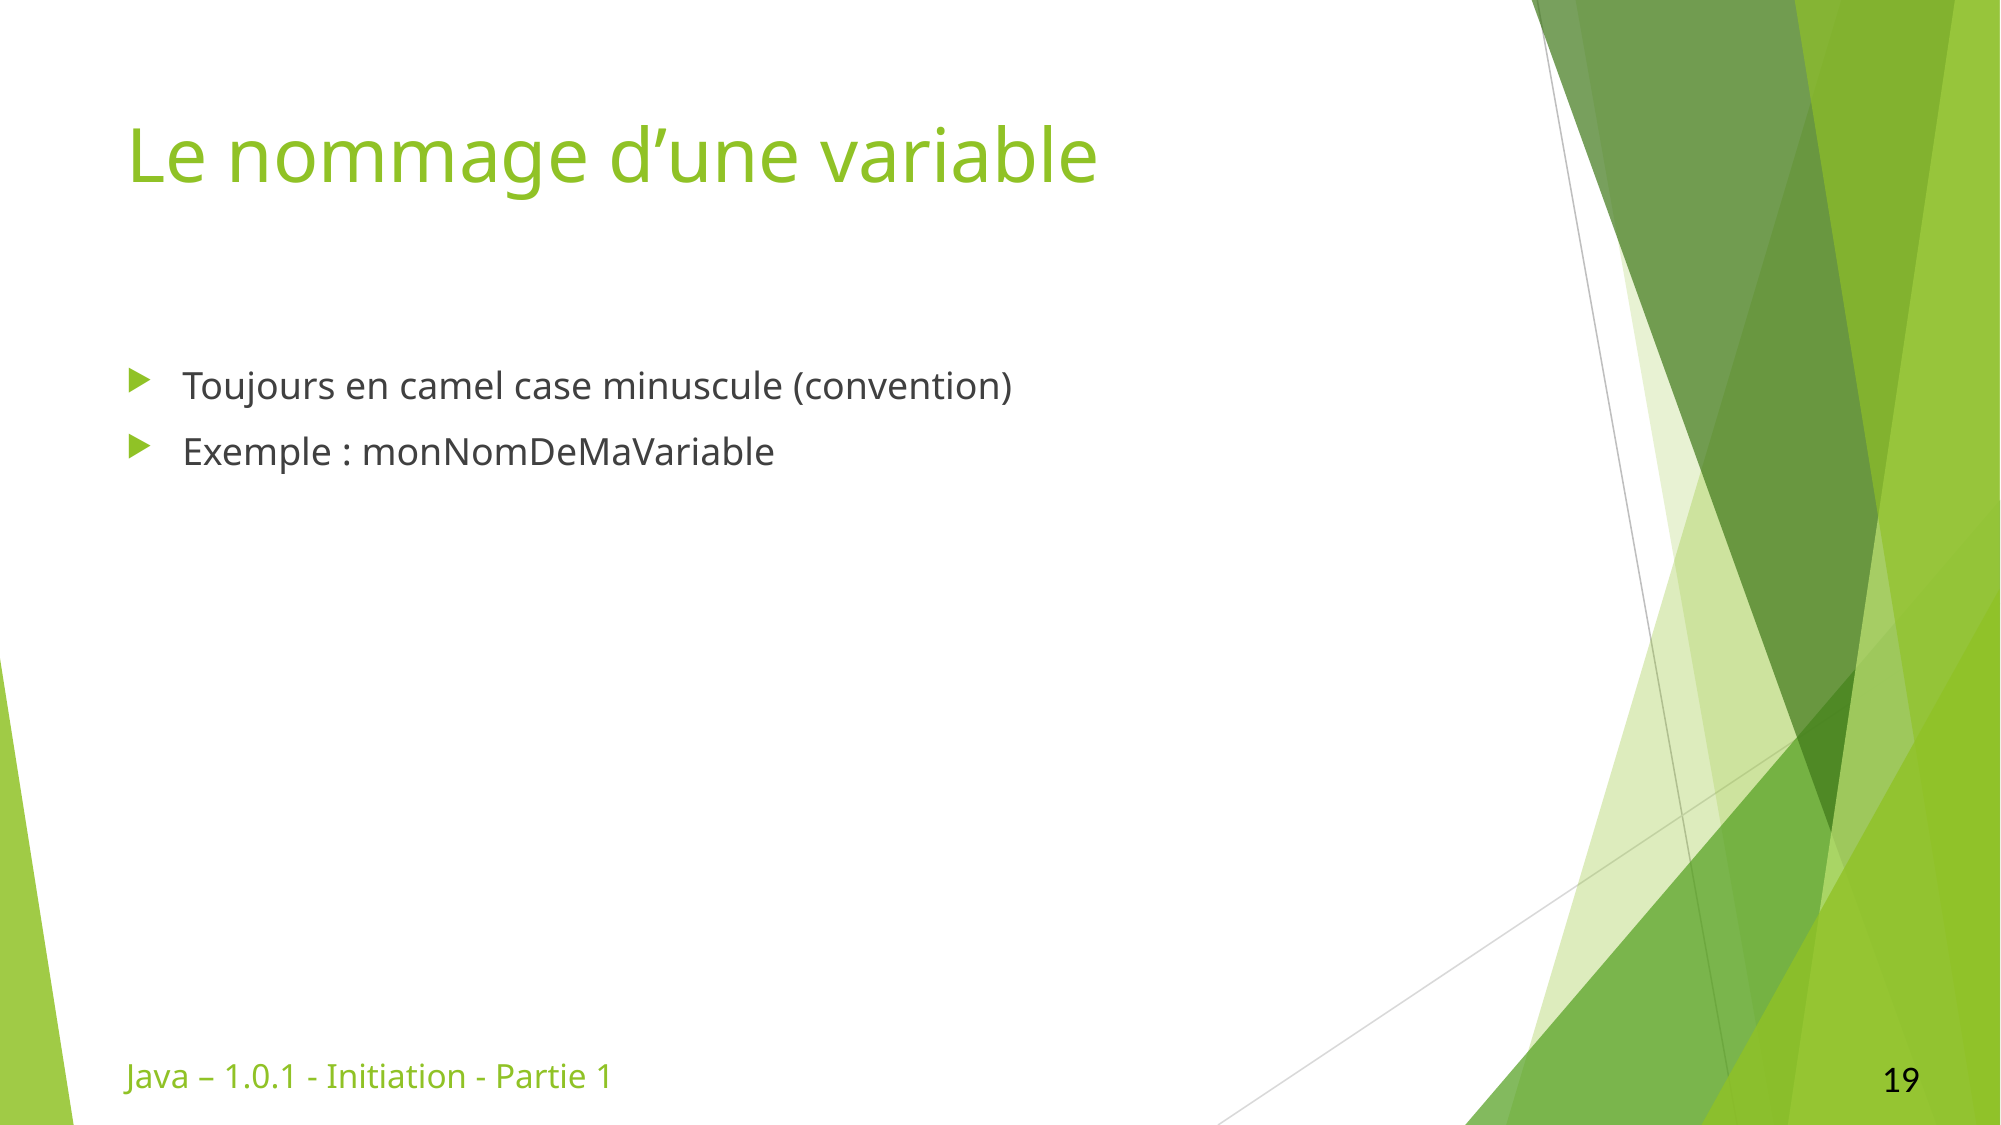

# Le nommage d’une variable
Toujours en camel case minuscule (convention)
Exemple : monNomDeMaVariable
Java – 1.0.1 - Initiation - Partie 1